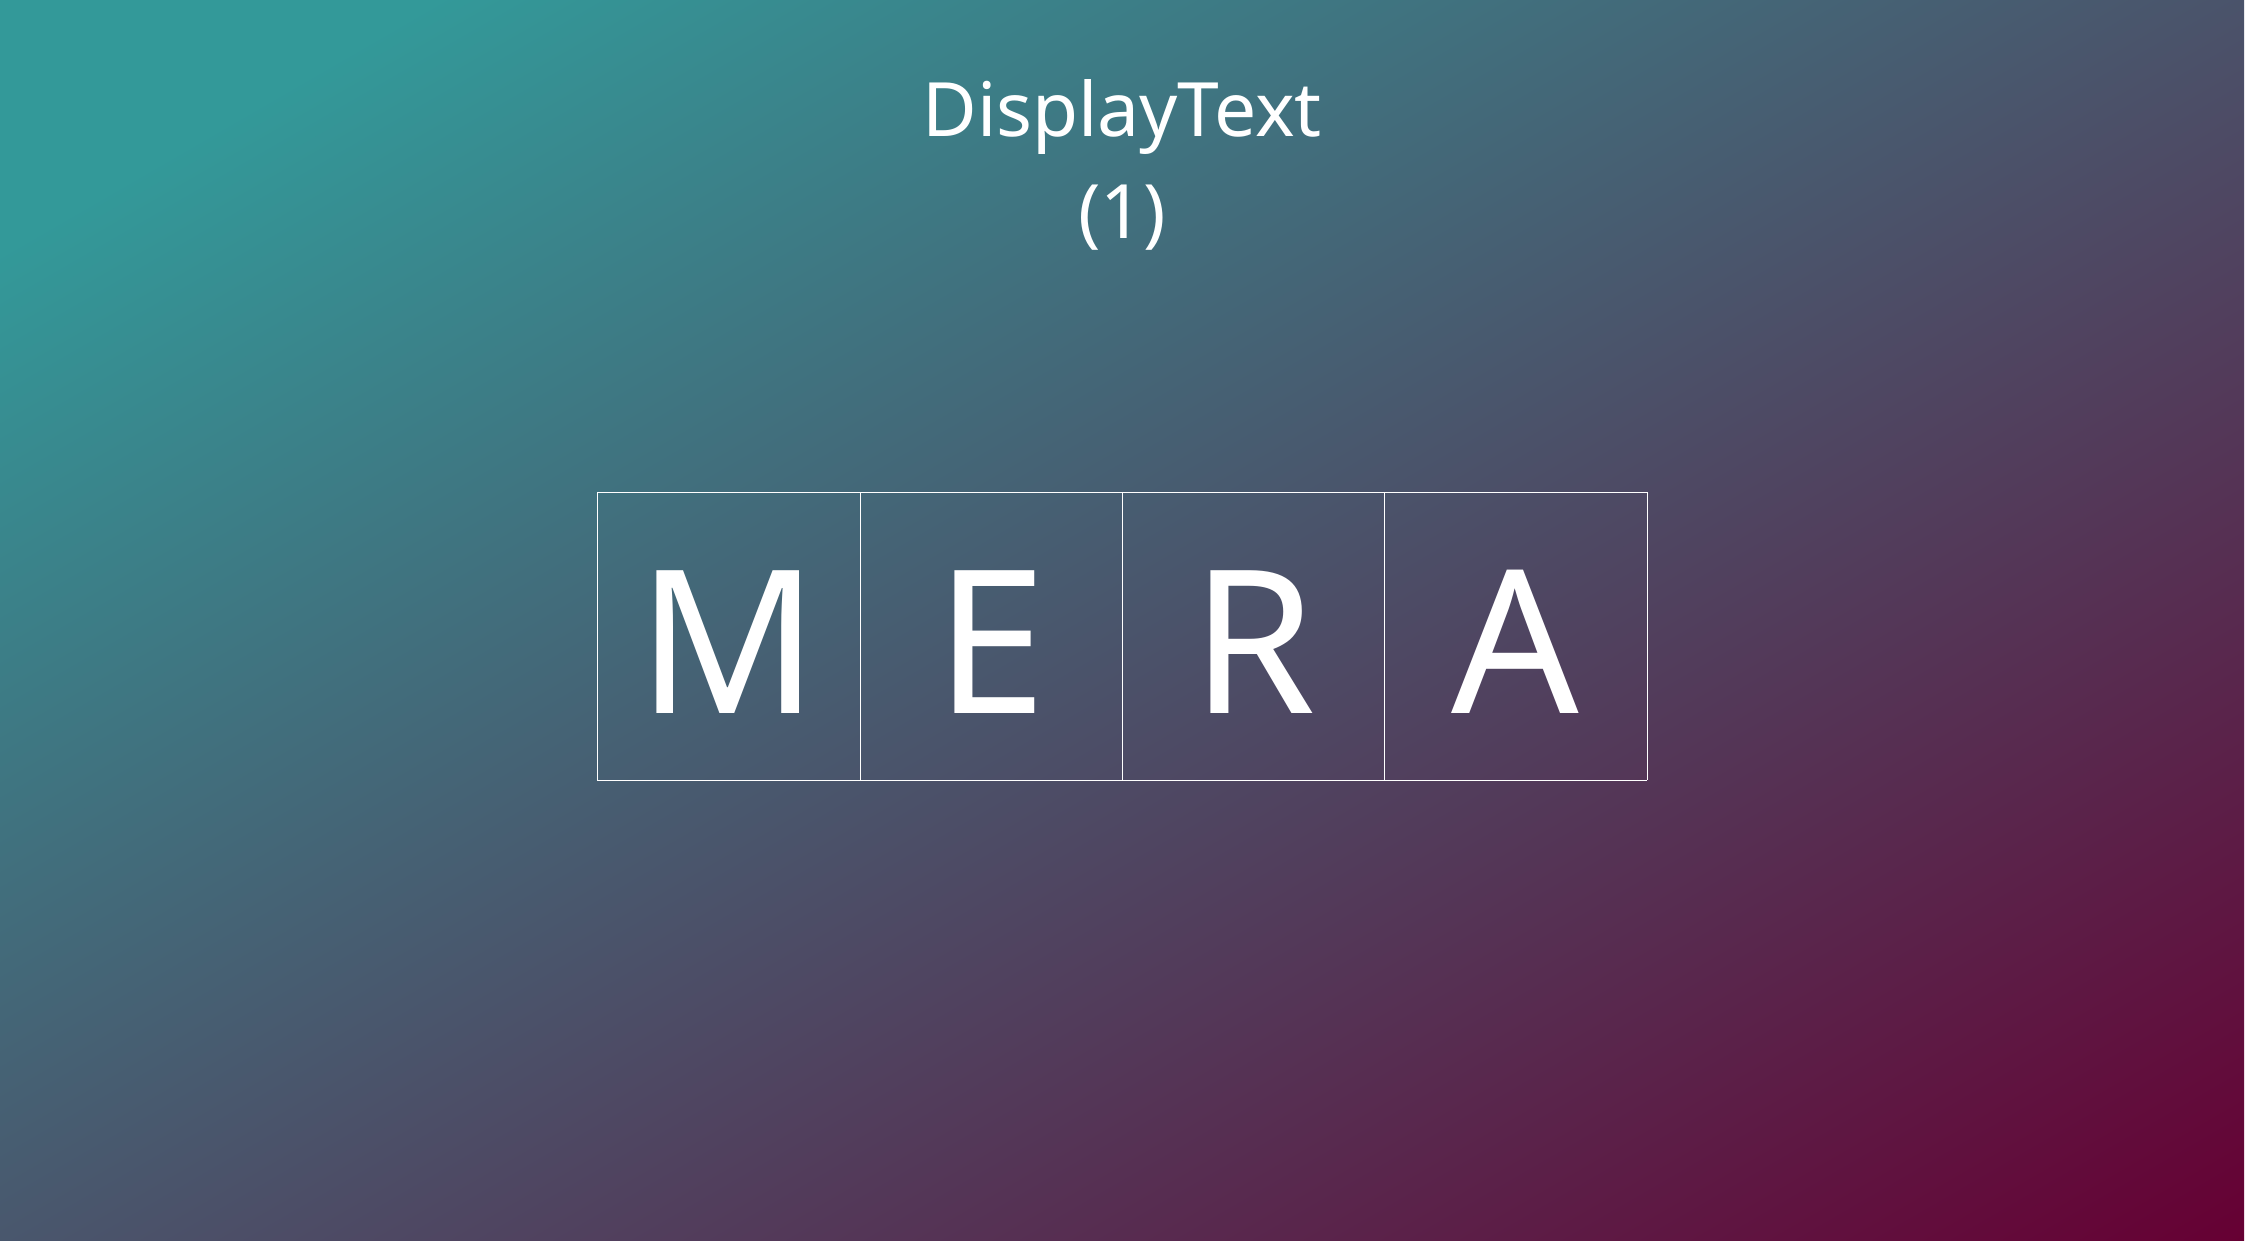

DisplayText (1)
| M | E | R | A |
| --- | --- | --- | --- |